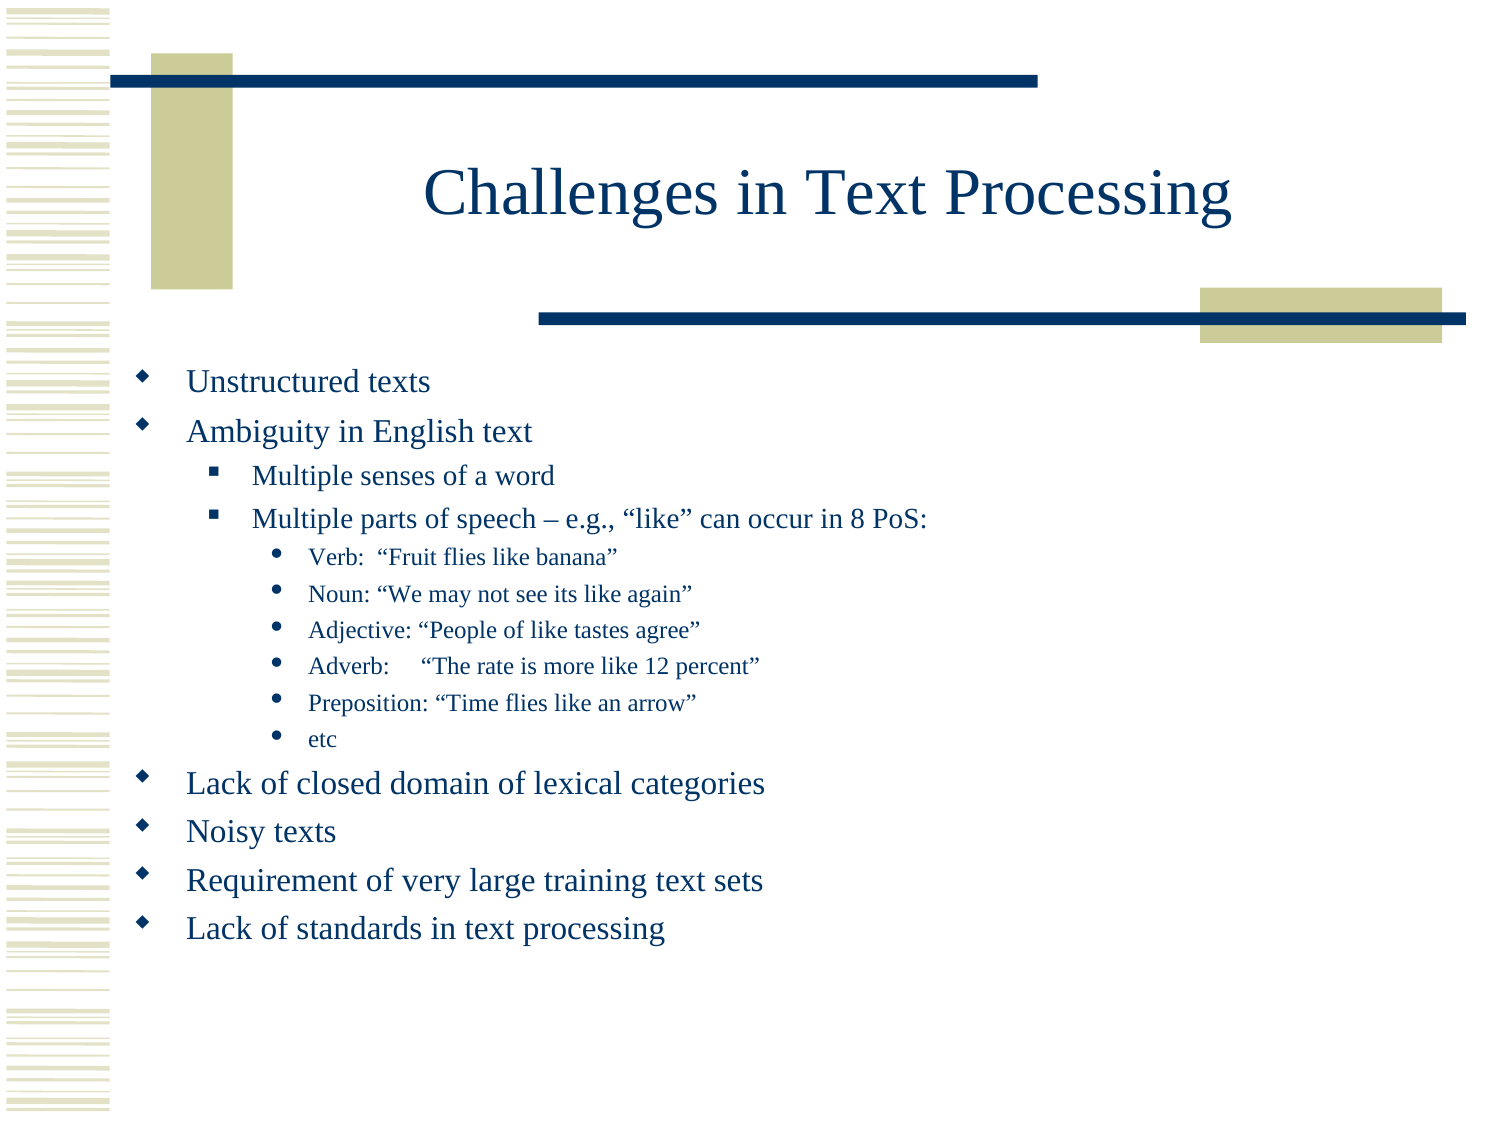

# Challenges in Text Processing
Unstructured texts
Ambiguity in English text
Multiple senses of a word
Multiple parts of speech – e.g., “like” can occur in 8 PoS:
Verb: “Fruit flies like banana”
Noun: “We may not see its like again”
Adjective: “People of like tastes agree”
Adverb: “The rate is more like 12 percent”
Preposition: “Time flies like an arrow”
etc
Lack of closed domain of lexical categories
Noisy texts
Requirement of very large training text sets
Lack of standards in text processing